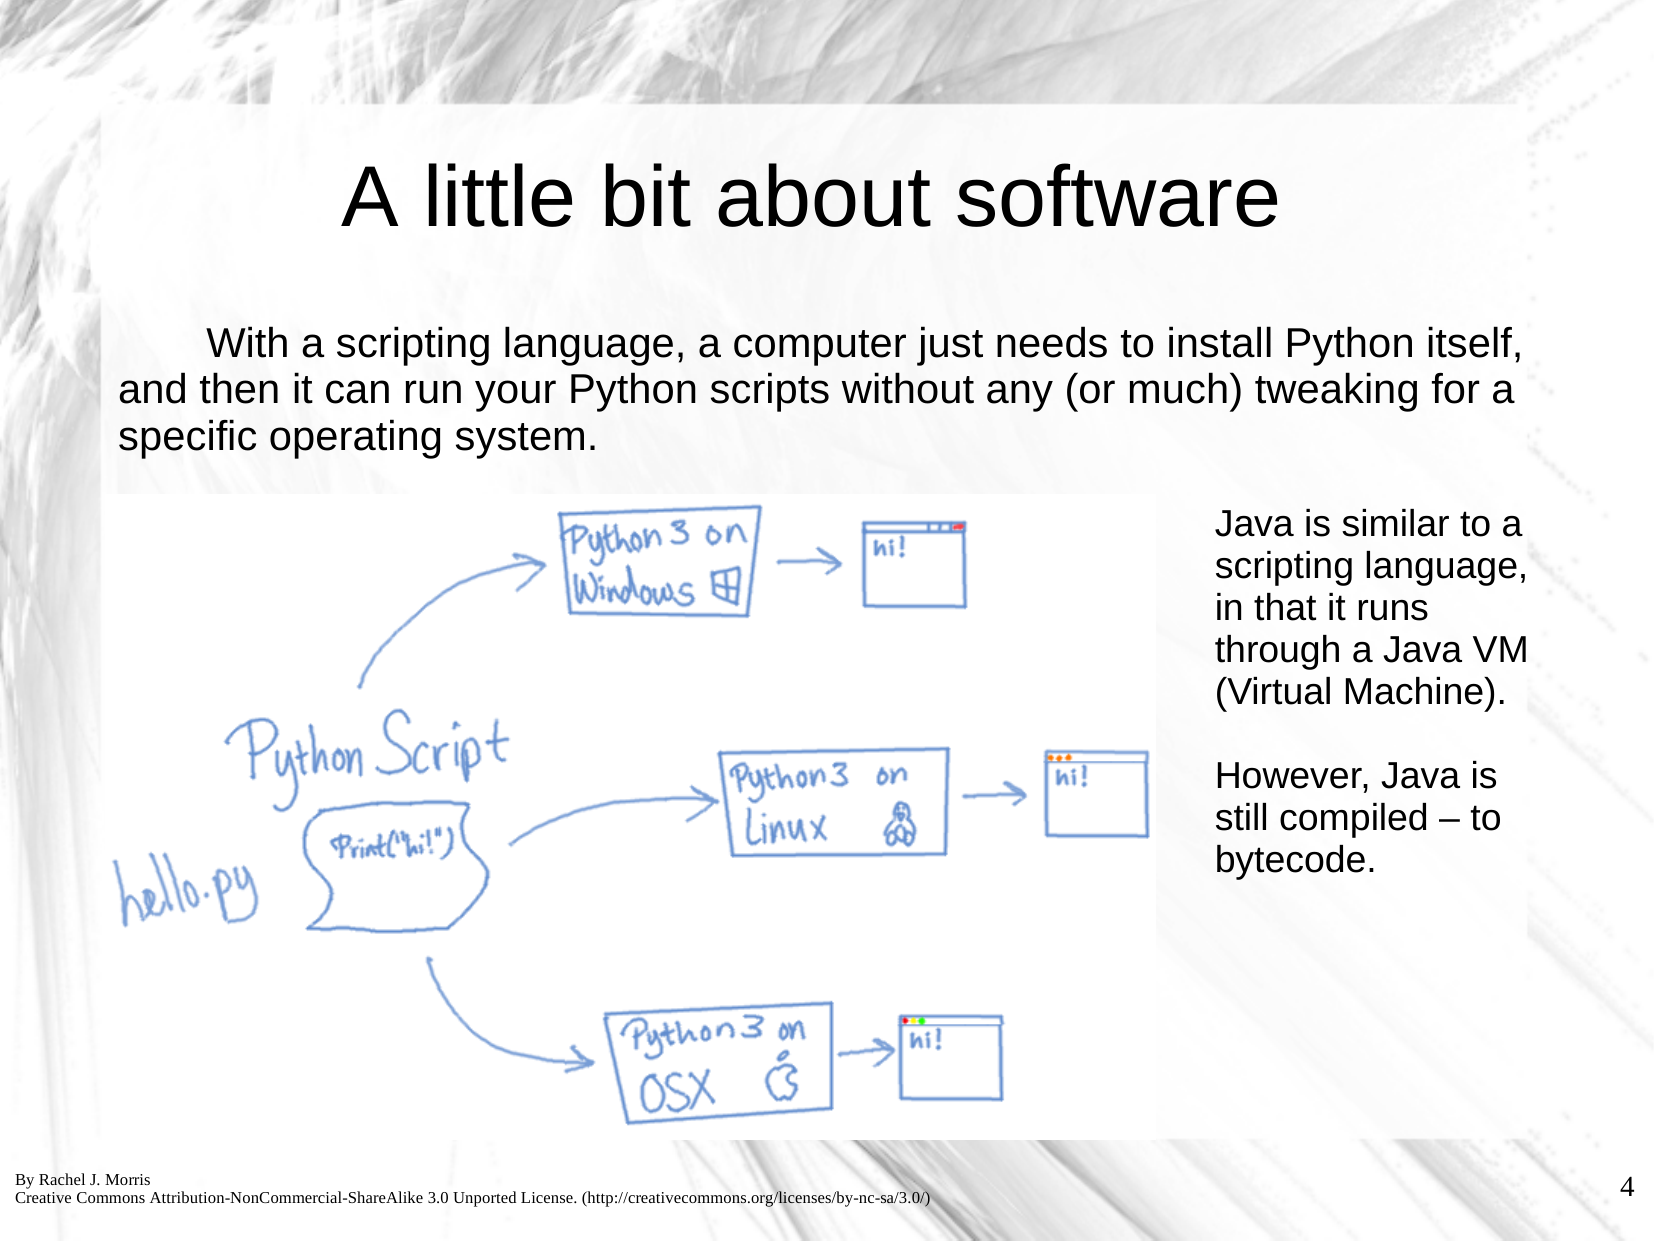

# A little bit about software
 With a scripting language, a computer just needs to install Python itself, and then it can run your Python scripts without any (or much) tweaking for a specific operating system.
Java is similar to a scripting language, in that it runs through a Java VM (Virtual Machine).
However, Java is still compiled – to bytecode.
4